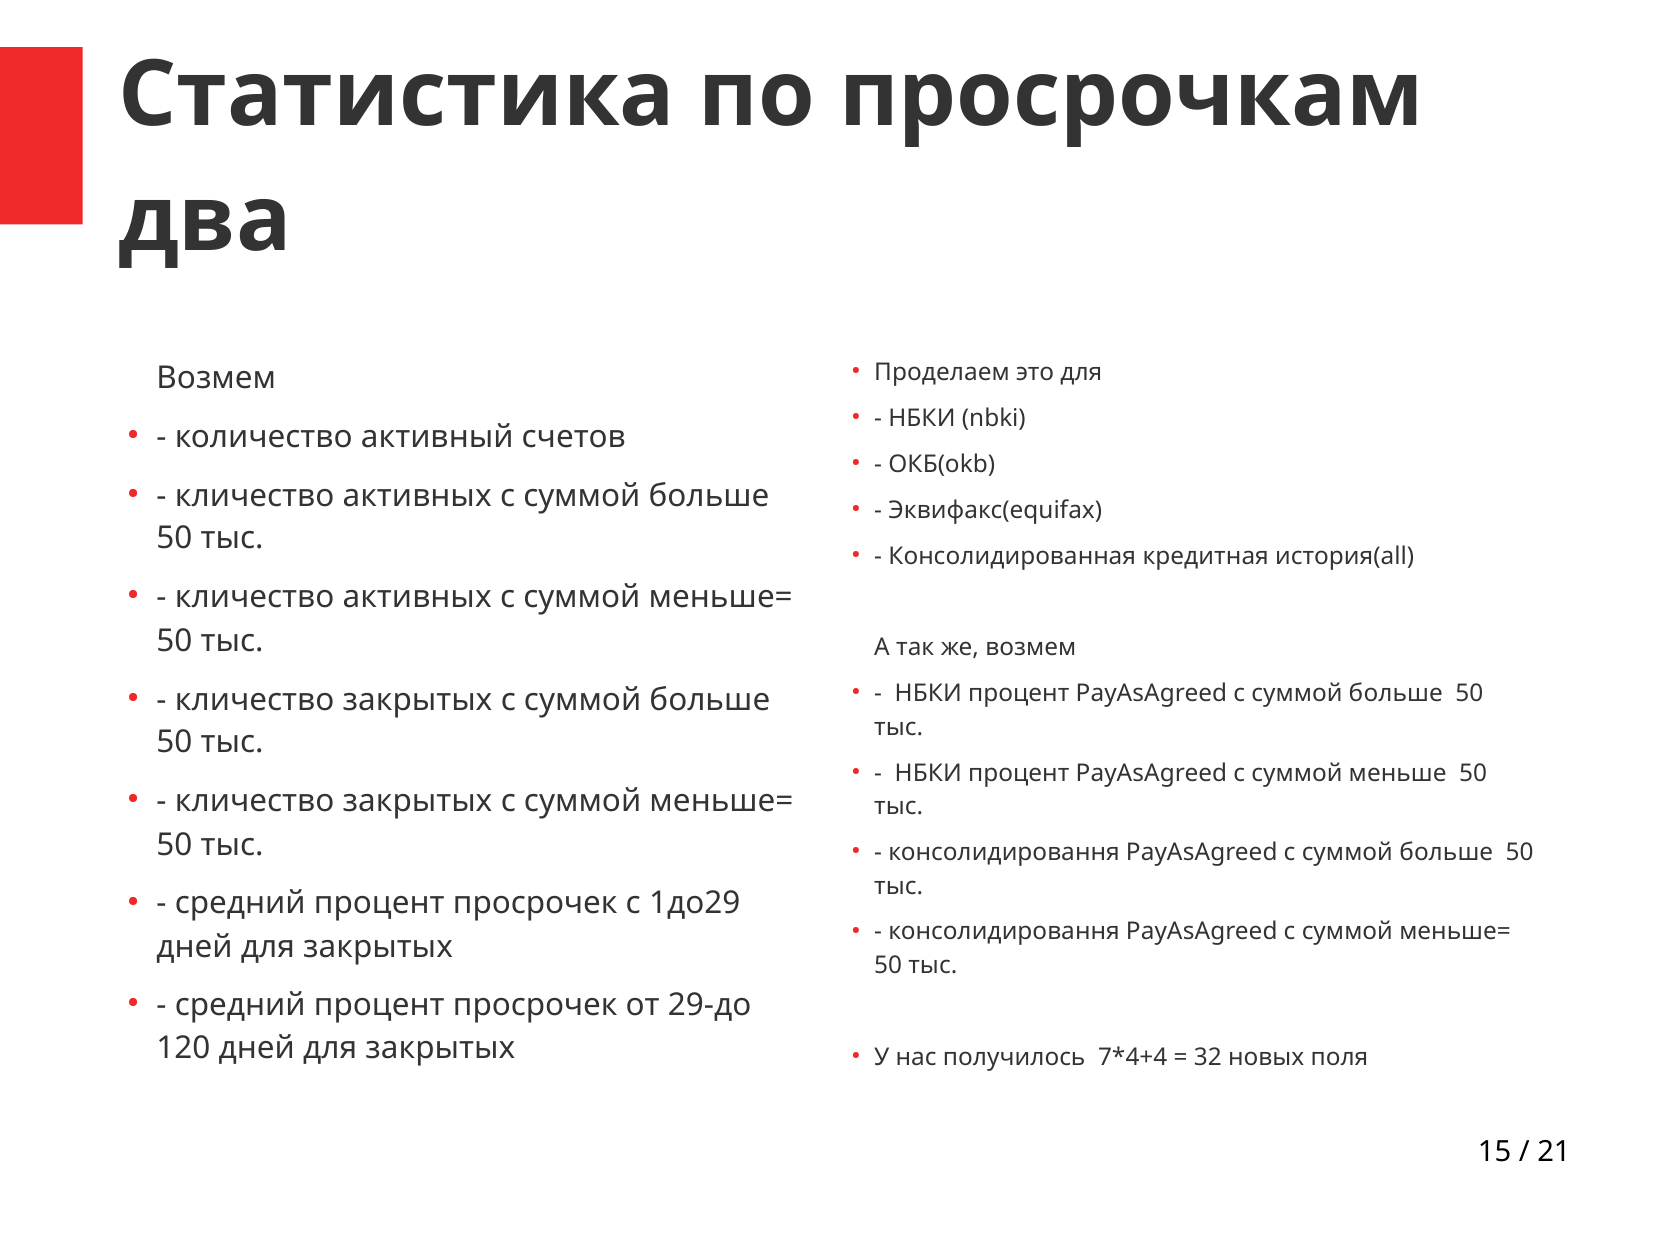

Статистика по просрочкам два
# Возмем
- количество активный счетов
- кличество активных с суммой больше 50 тыс.
- кличество активных с суммой меньше= 50 тыс.
- кличество закрытых с суммой больше 50 тыс.
- кличество закрытых с суммой меньше= 50 тыс.
- средний процент просрочек с 1до29 дней для закрытых
- средний процент просрочек от 29-до 120 дней для закрытых
Проделаем это для
- НБКИ (nbki)
- ОКБ(okb)
- Эквифакс(equifax)
- Консолидированная кредитная история(all)
А так же, возмем
- НБКИ процент PayAsAgreed с суммой больше 50 тыс.
- НБКИ процент PayAsAgreed с суммой меньше 50 тыс.
- консолидировання PayAsAgreed с суммой больше 50 тыс.
- консолидировання PayAsAgreed с суммой меньше= 50 тыс.
У нас получилось 7*4+4 = 32 новых поля
15